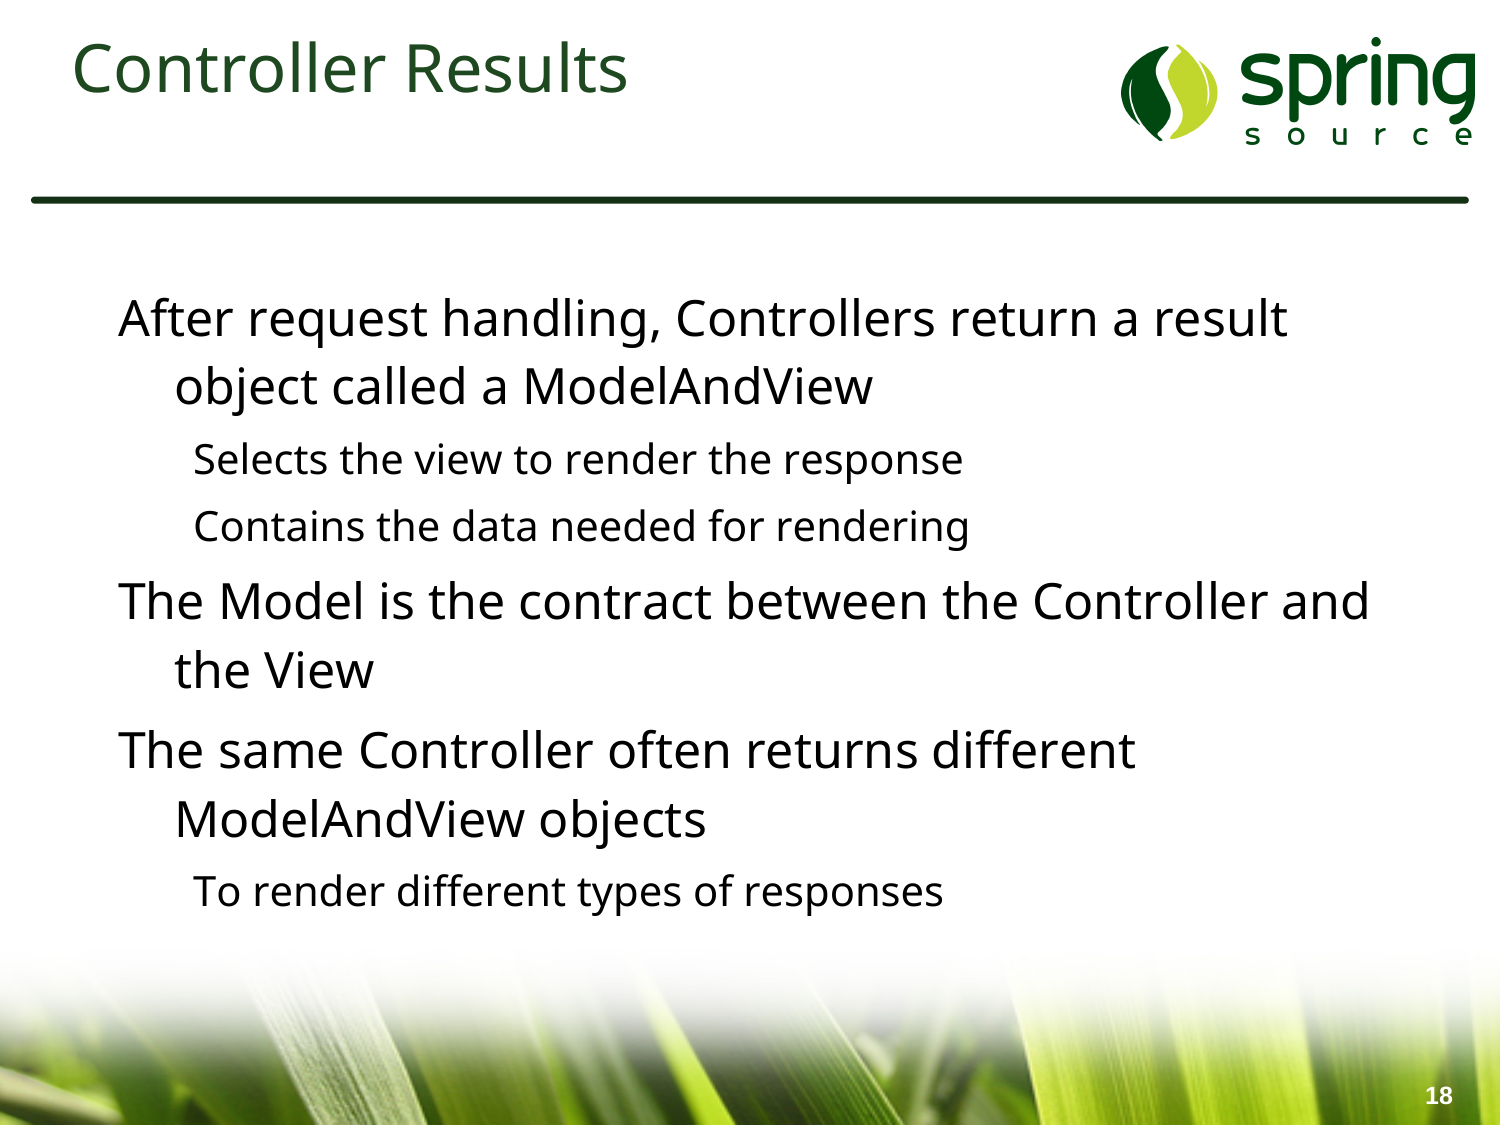

# Controller Results
After request handling, Controllers return a result object called a ModelAndView
Selects the view to render the response
Contains the data needed for rendering
The Model is the contract between the Controller and the View
The same Controller often returns different ModelAndView objects
To render different types of responses